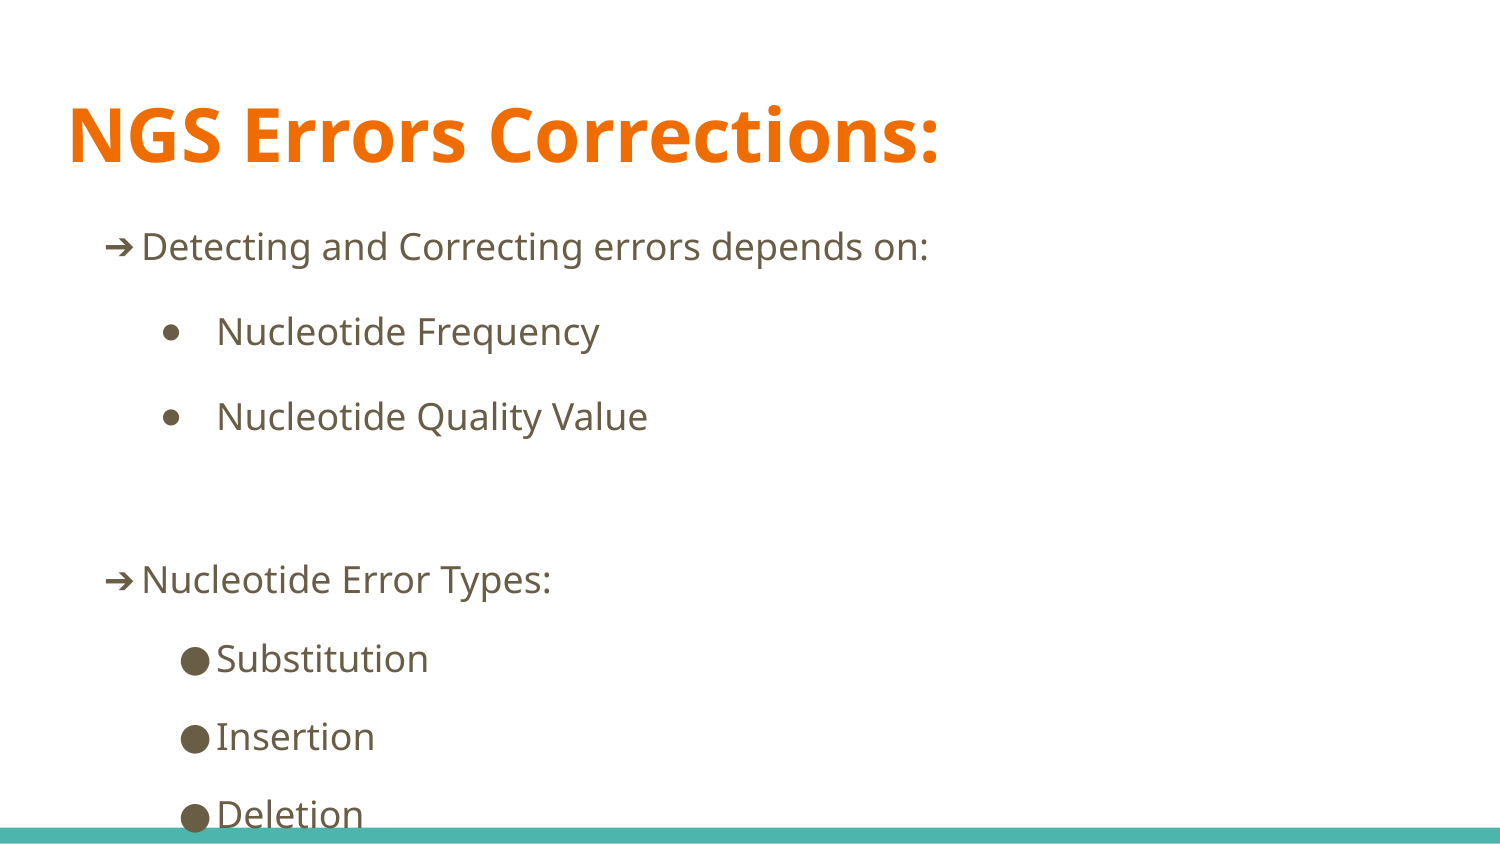

NGS Errors Corrections:
# Detecting and Correcting errors depends on:
Nucleotide Frequency
Nucleotide Quality Value
Nucleotide Error Types:
Substitution
Insertion
Deletion